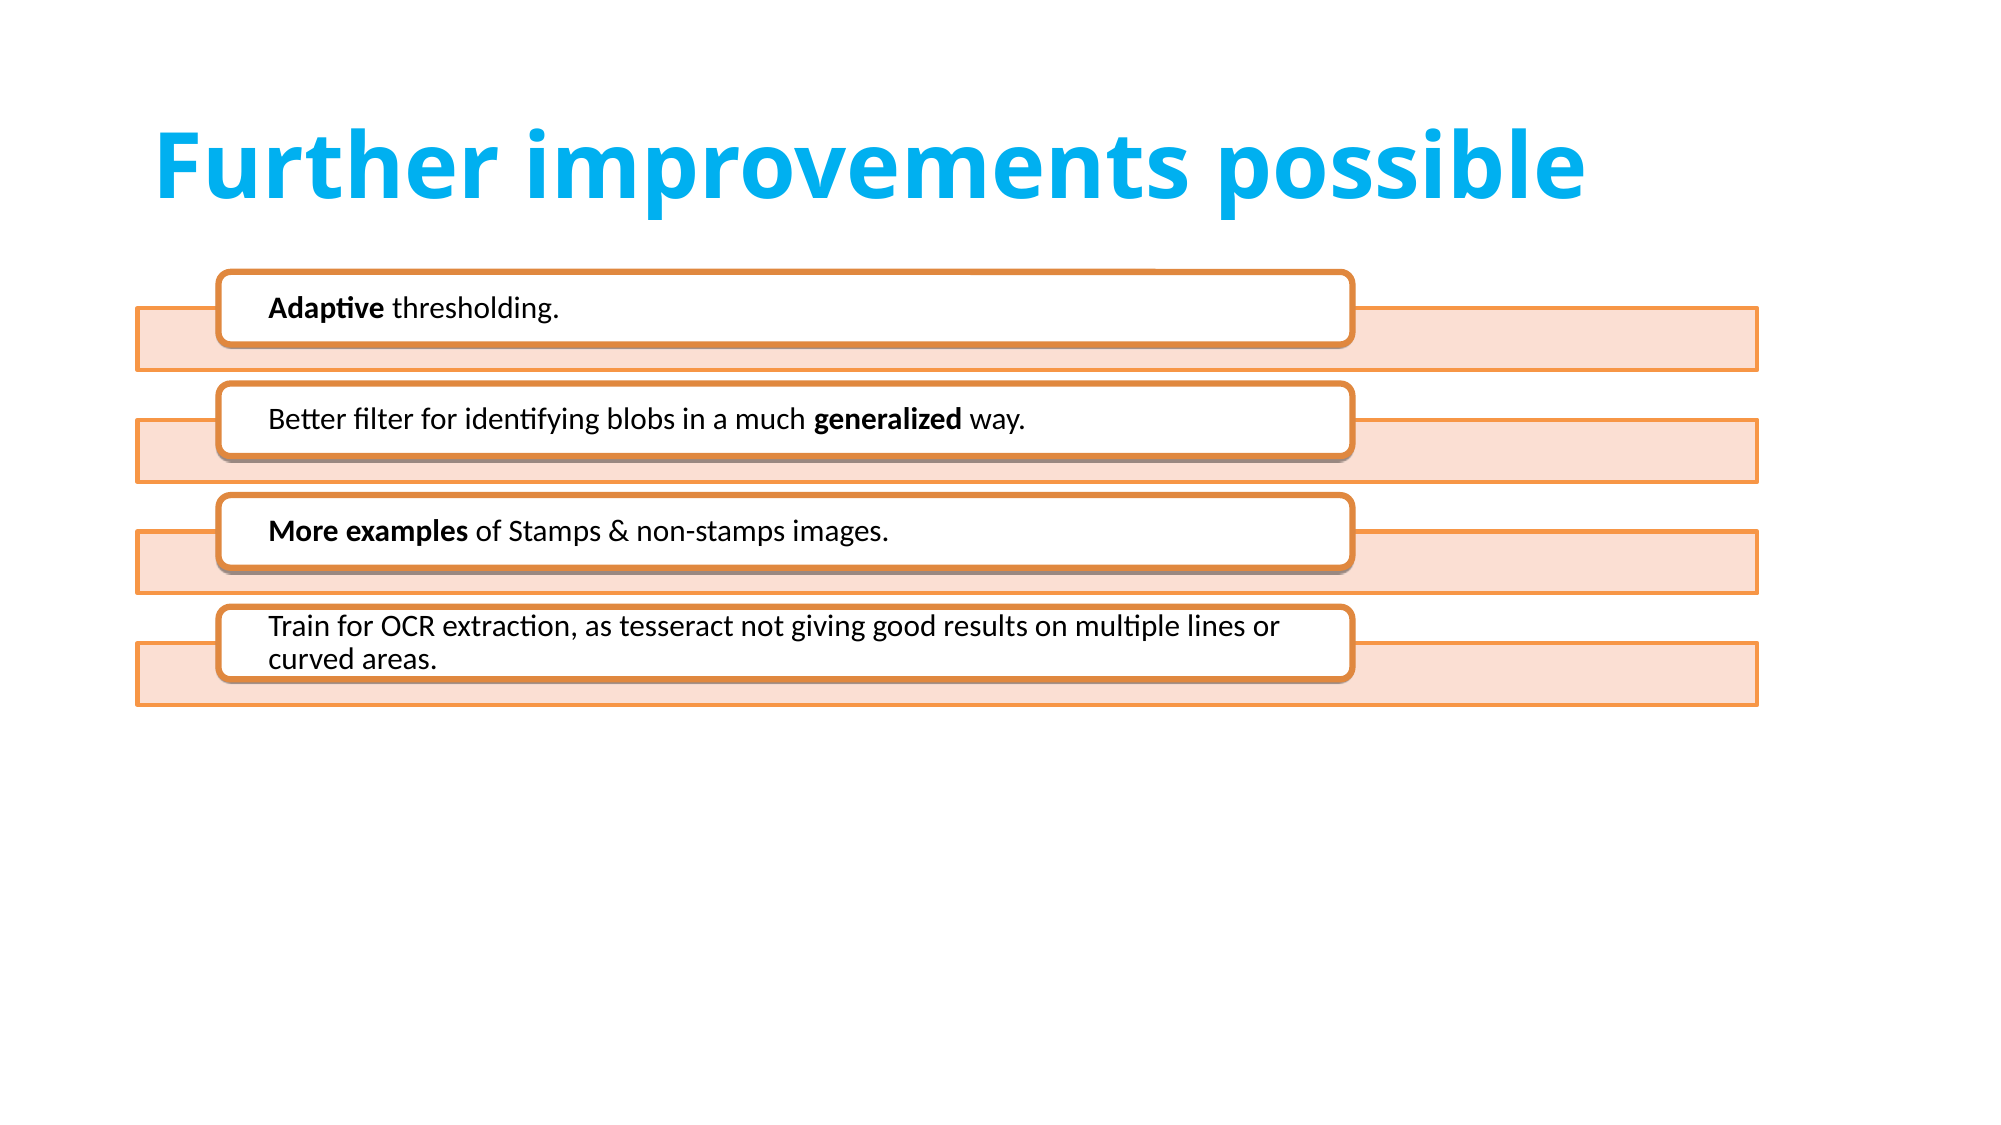

Further improvements possible
Adaptive thresholding.
Better filter for identifying blobs in a much generalized way.
More examples of Stamps & non-stamps images.
Train for OCR extraction, as tesseract not giving good results on multiple lines or curved areas.